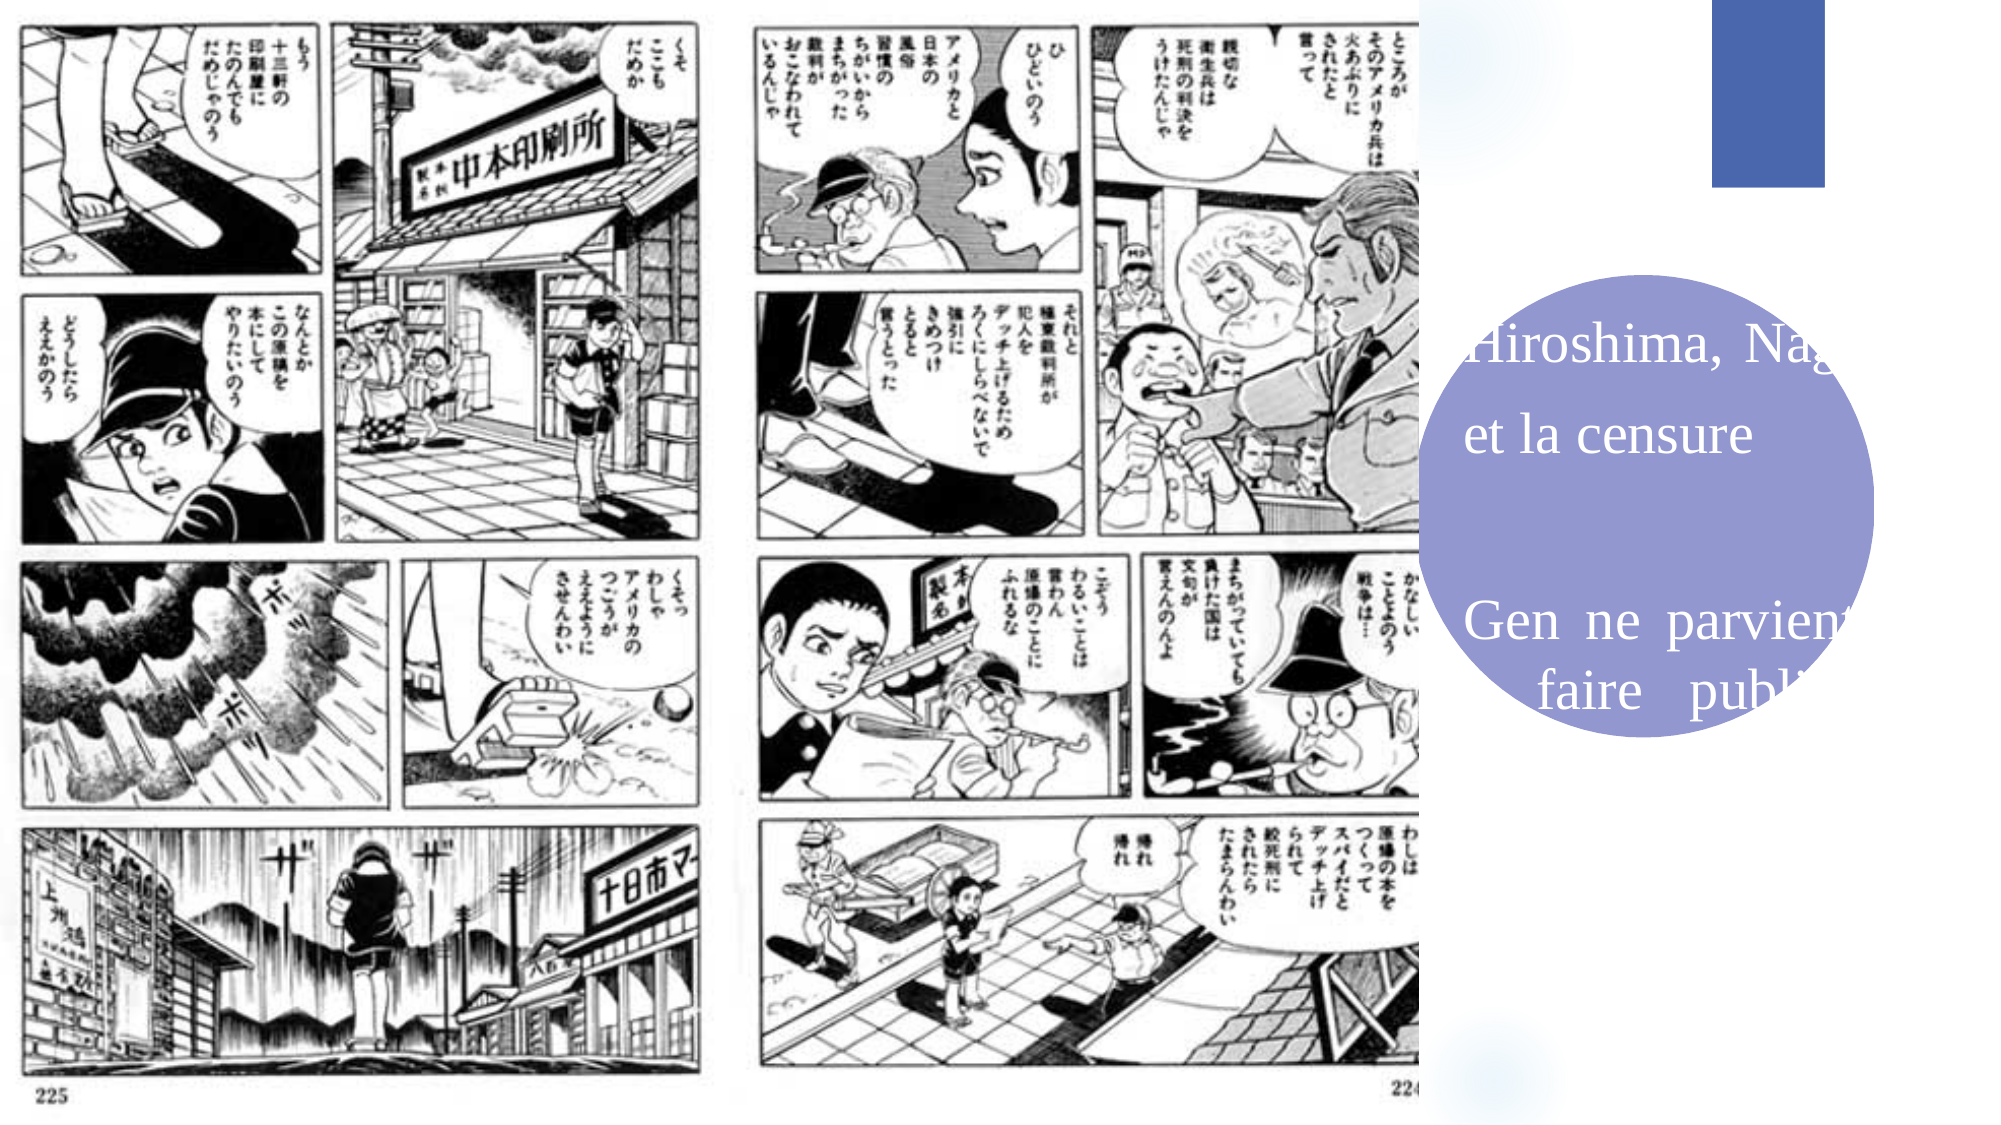

#
Hiroshima, Nagasaki
et la censure
Gen ne parvient pas à faire publier un témoignage portant sur l’expérience des irradiés.